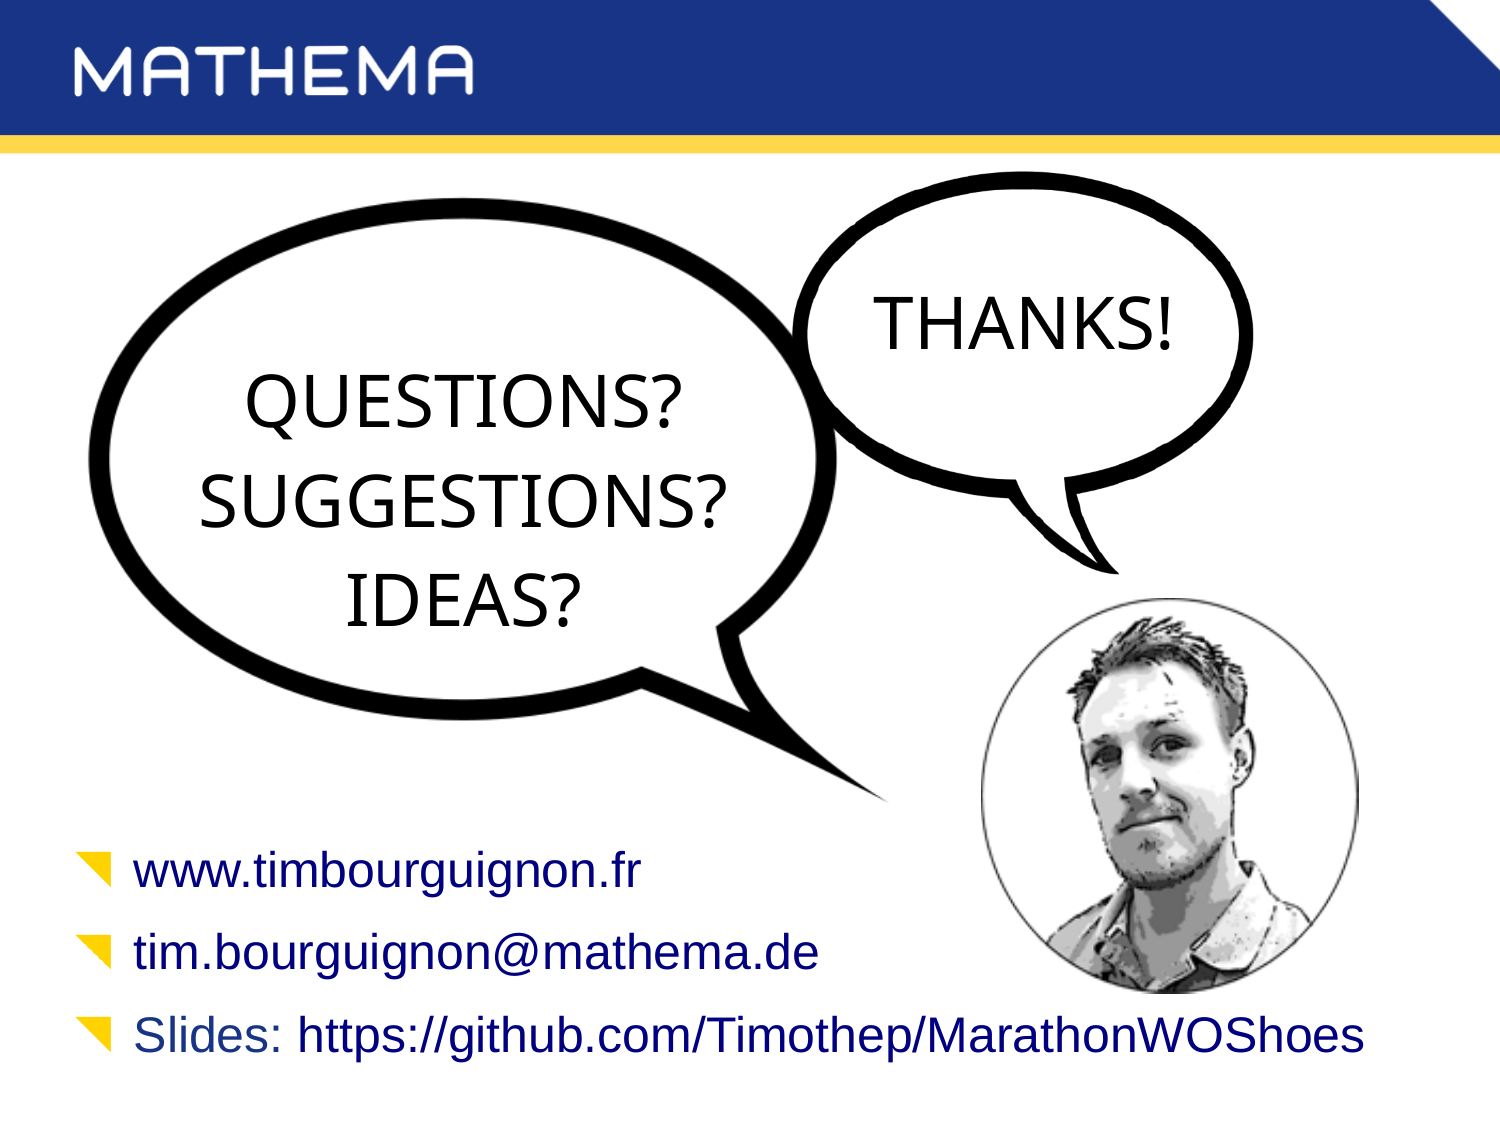

THANKS!
QUESTIONS?
SUGGESTIONS?
IDEAS?
# www.timbourguignon.fr
tim.bourguignon@mathema.de
Slides: https://github.com/Timothep/MarathonWOShoes